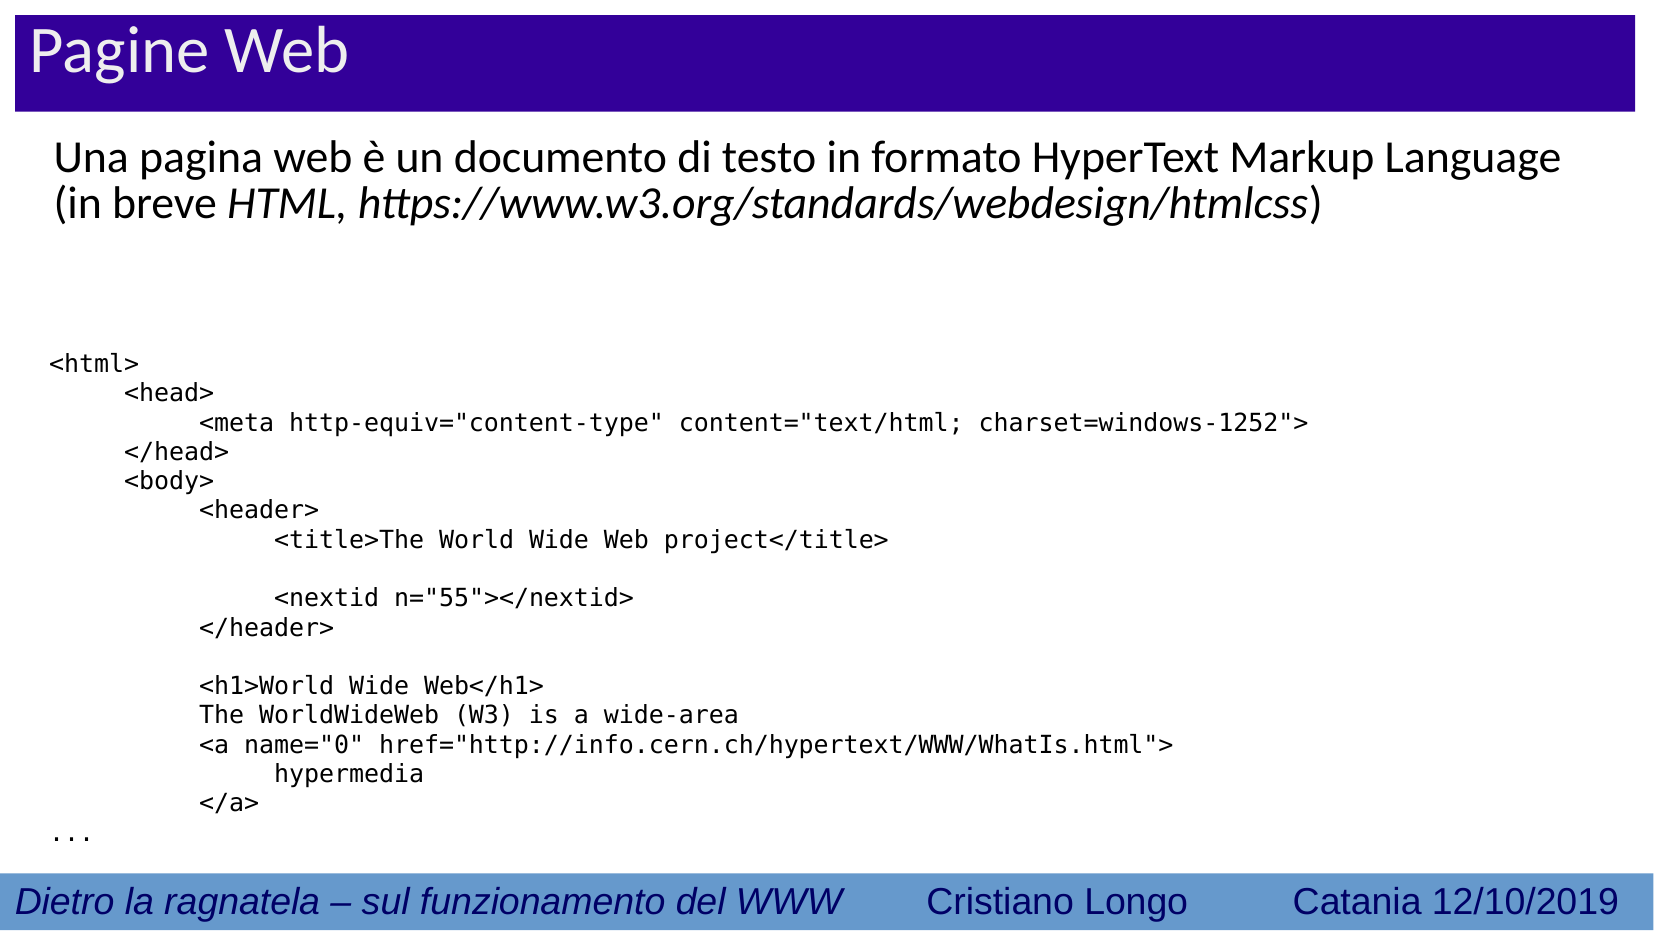

Pagine Web
Una pagina web è un documento di testo in formato HyperText Markup Language (in breve HTML, https://www.w3.org/standards/webdesign/htmlcss)
<html>
	<head>
		<meta http-equiv="content-type" content="text/html; charset=windows-1252">
	</head>
	<body>
		<header>
			<title>The World Wide Web project</title>
			<nextid n="55"></nextid>
		</header>
		<h1>World Wide Web</h1>
		The WorldWideWeb (W3) is a wide-area
		<a name="0" href="http://info.cern.ch/hypertext/WWW/WhatIs.html">
			hypermedia
		</a>
...
Dietro la ragnatela – sul funzionamento del WWW Cristiano Longo Catania 12/10/2019